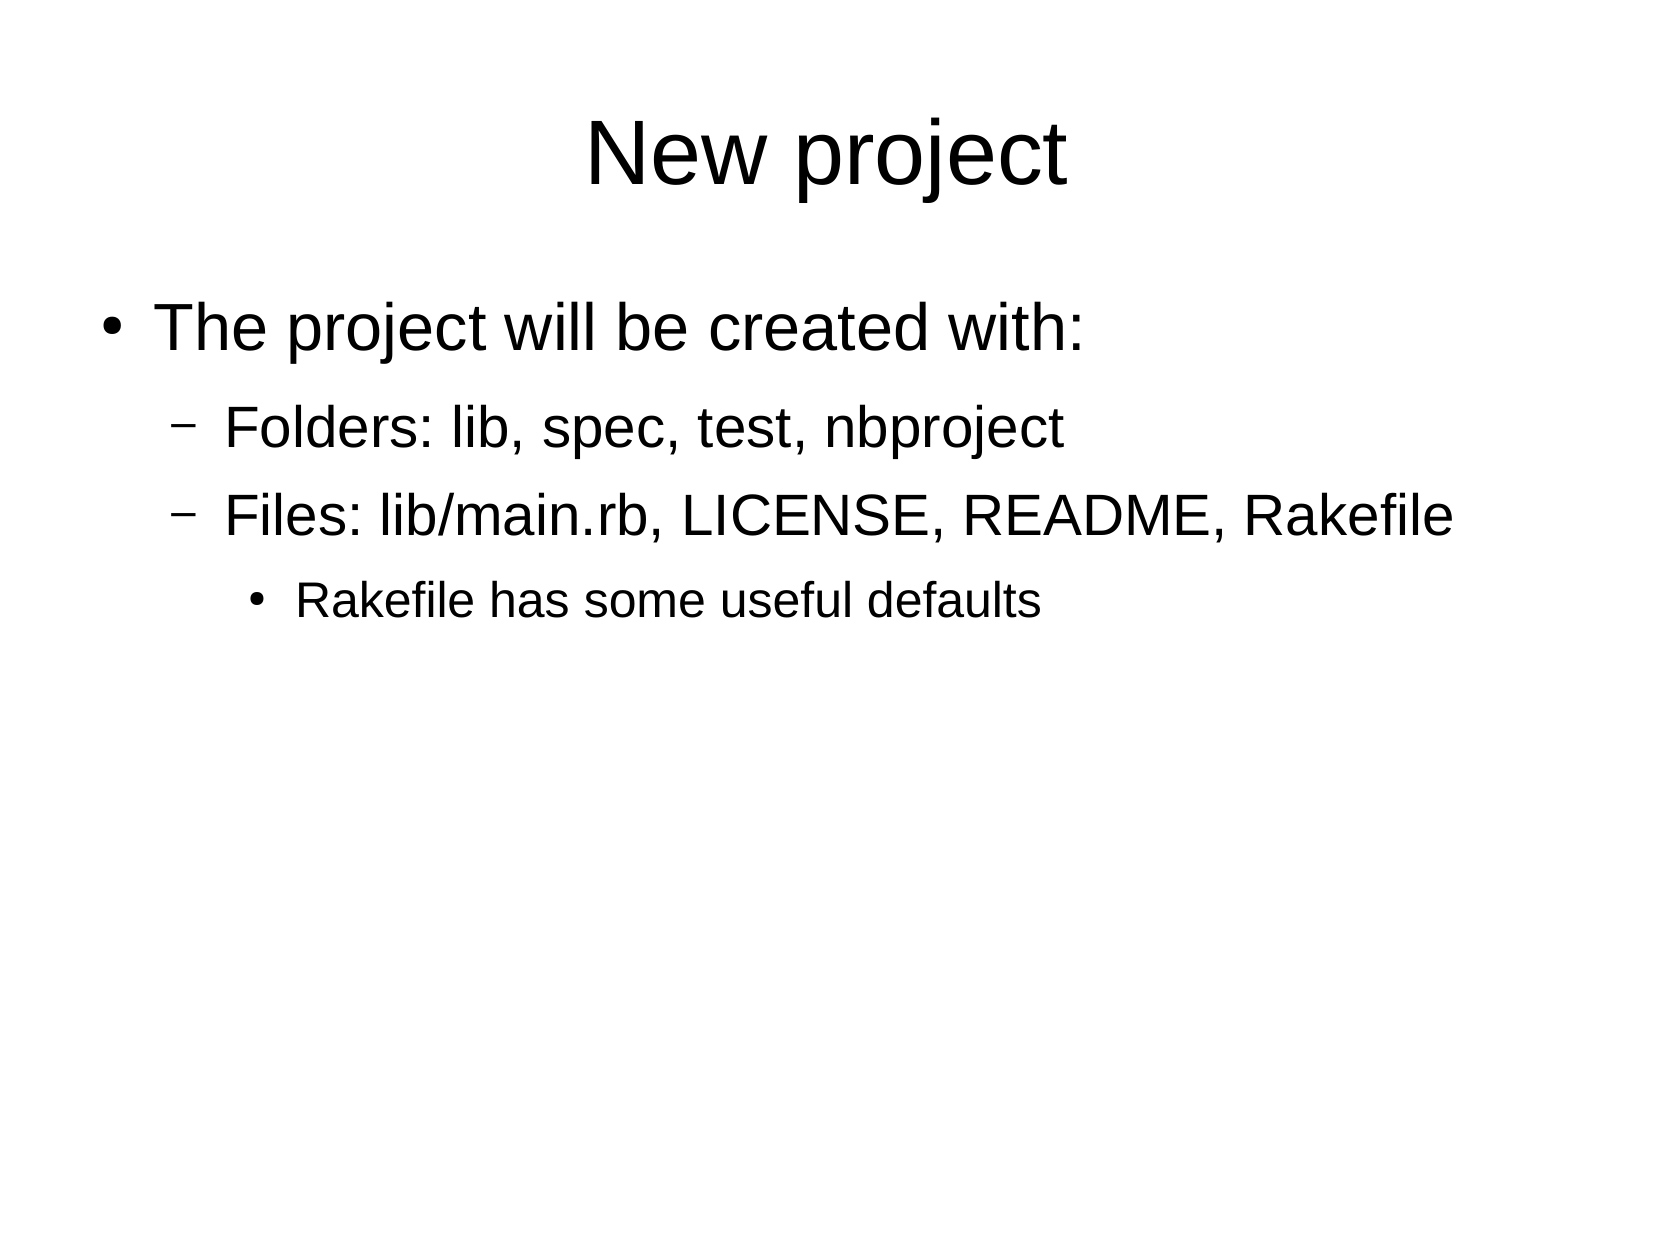

# New project
The project will be created with:
Folders: lib, spec, test, nbproject
Files: lib/main.rb, LICENSE, README, Rakefile
Rakefile has some useful defaults